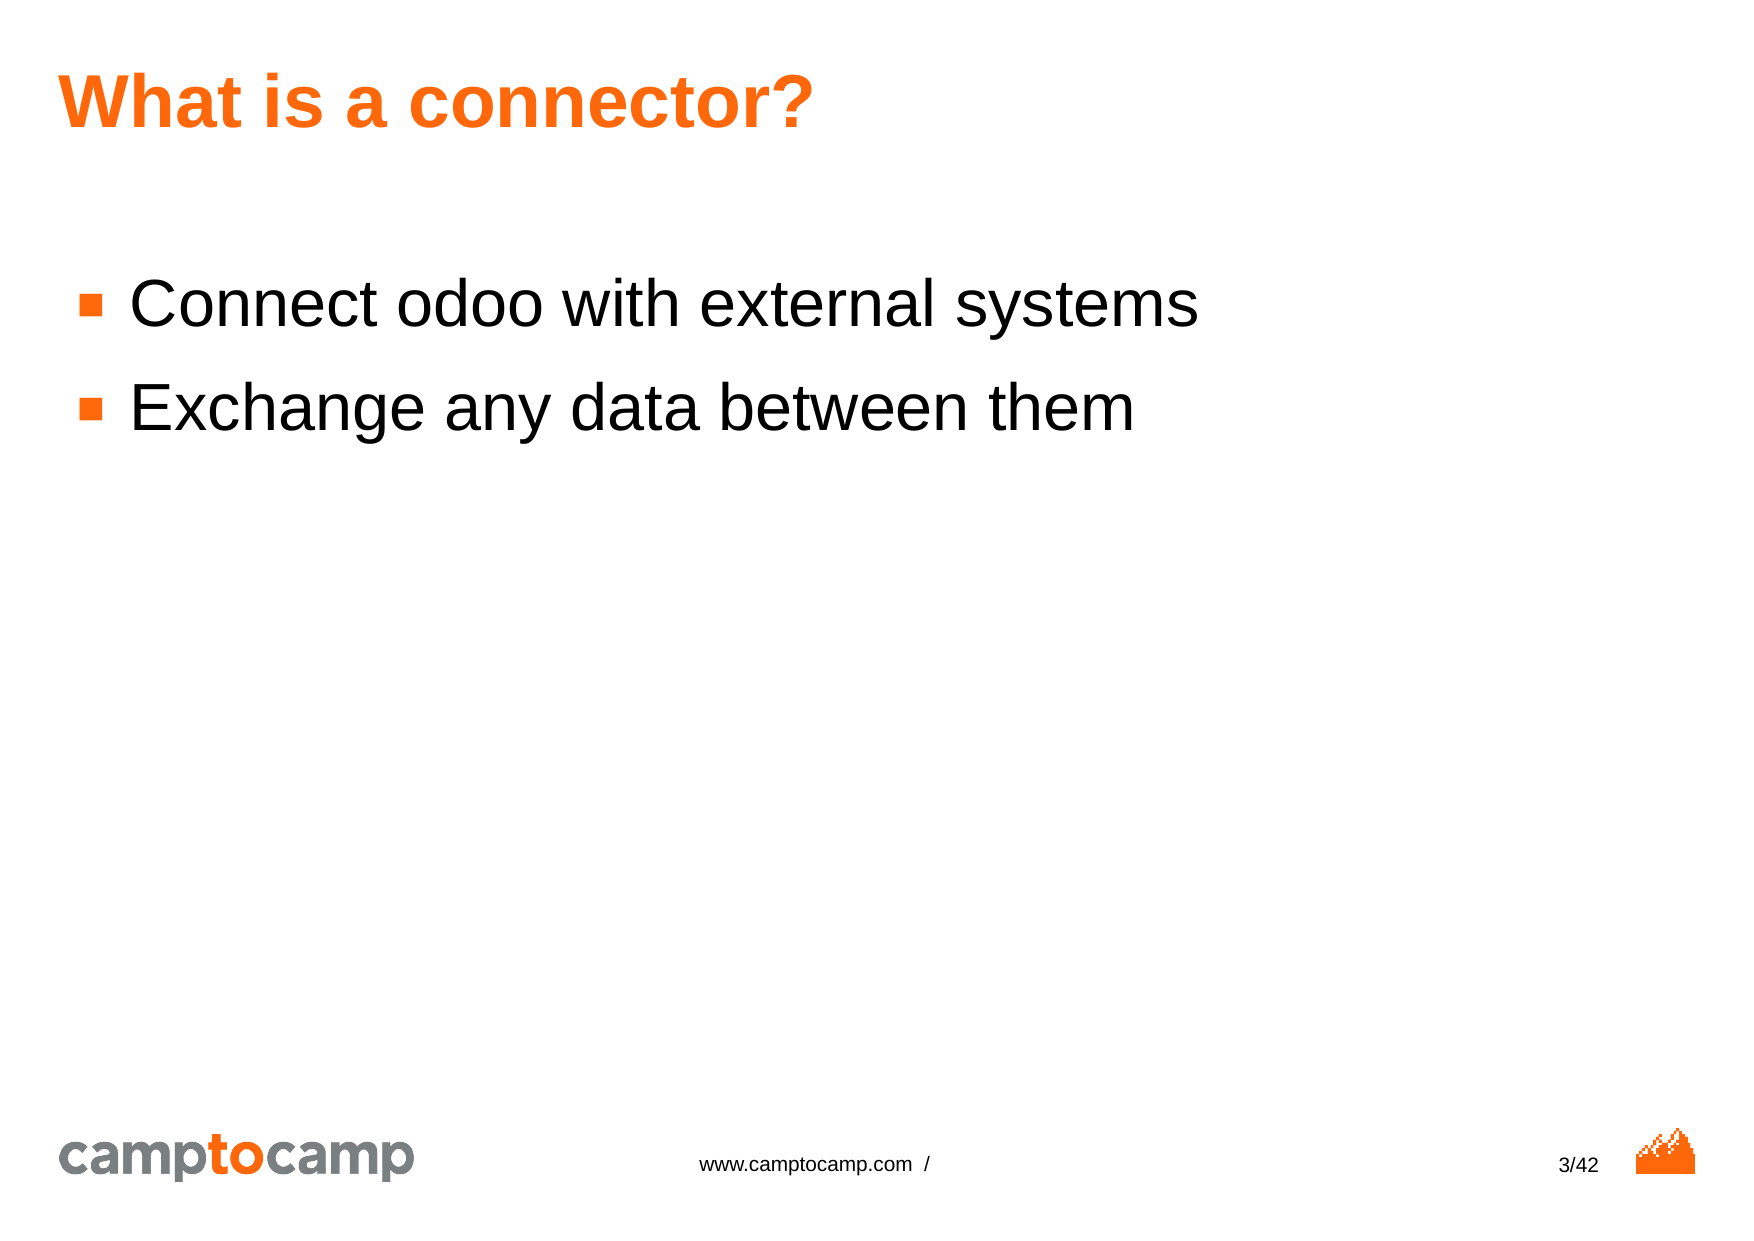

# What is a connector?
Connect odoo with external systems
Exchange any data between them